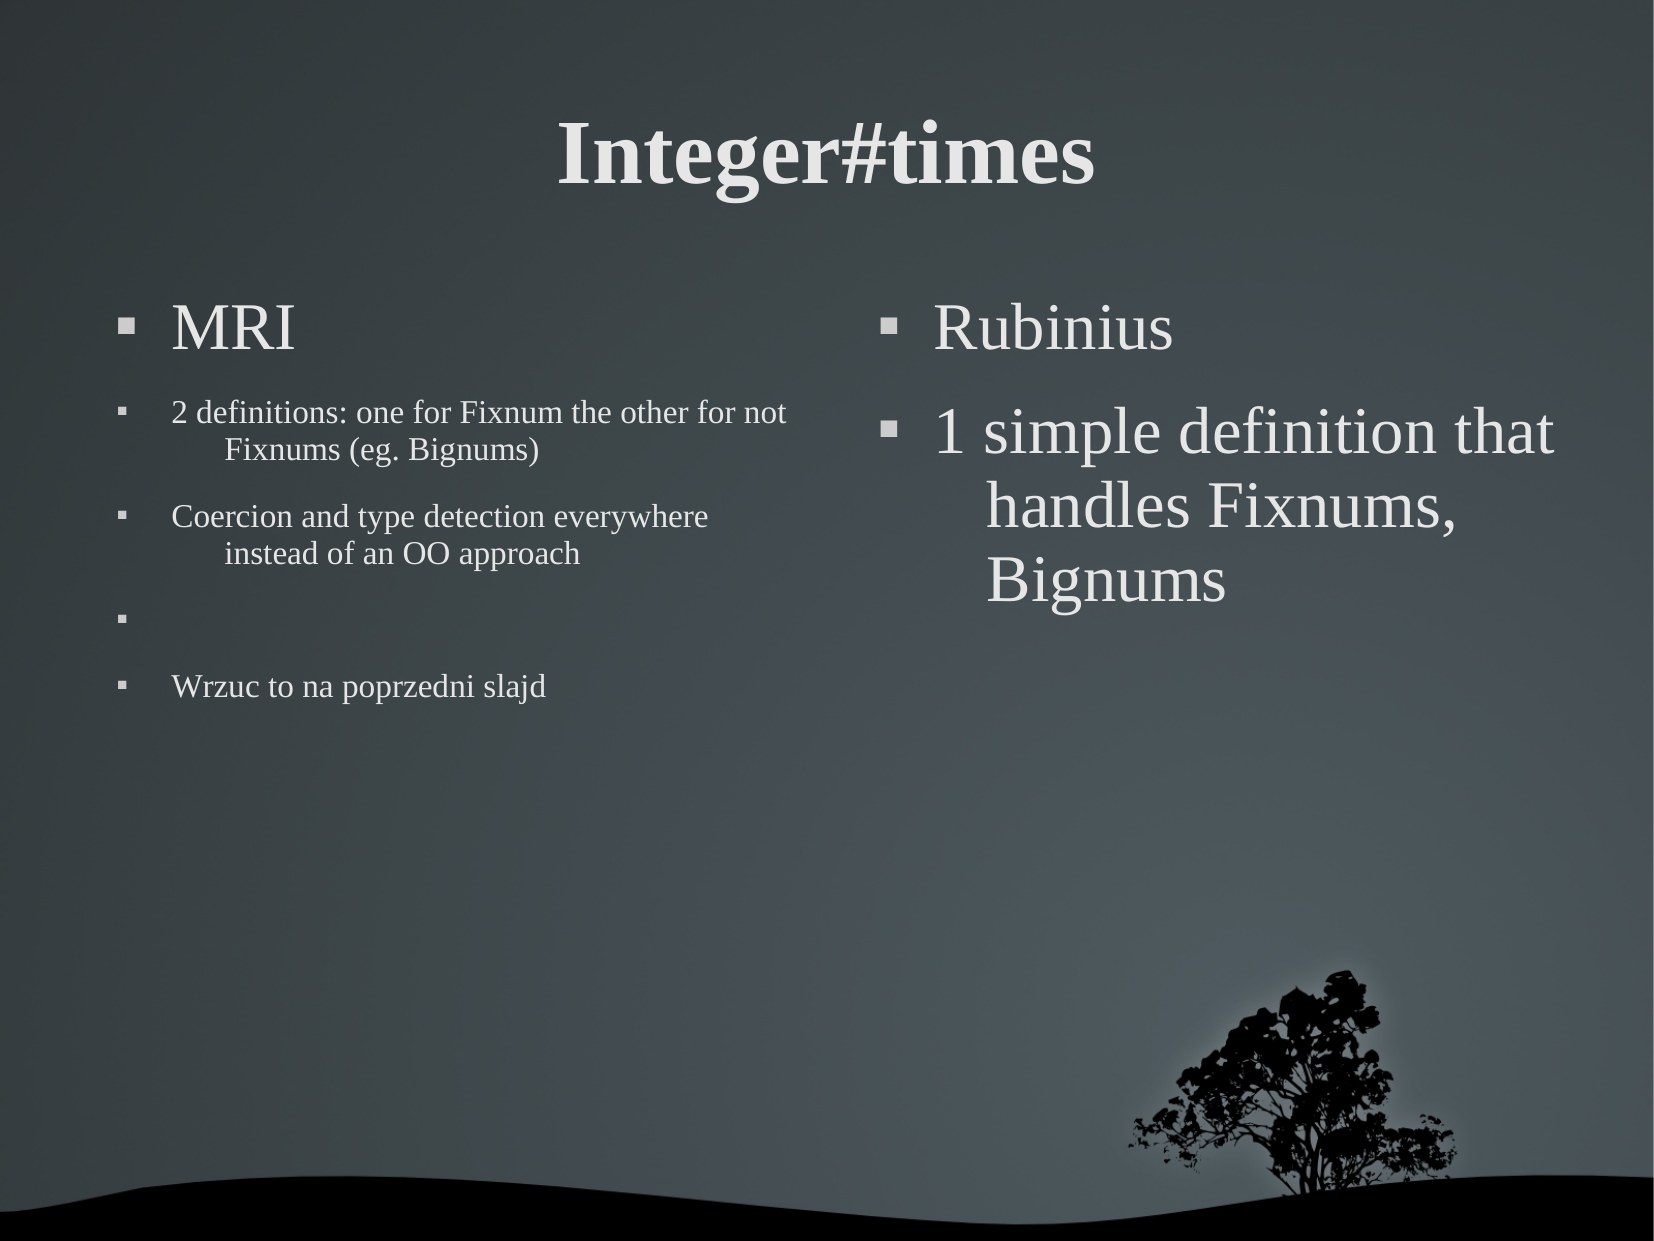

# Integer#times
MRI
2 definitions: one for Fixnum the other for not Fixnums (eg. Bignums)
Coercion and type detection everywhere instead of an OO approach
Wrzuc to na poprzedni slajd
Rubinius
1 simple definition that handles Fixnums, Bignums